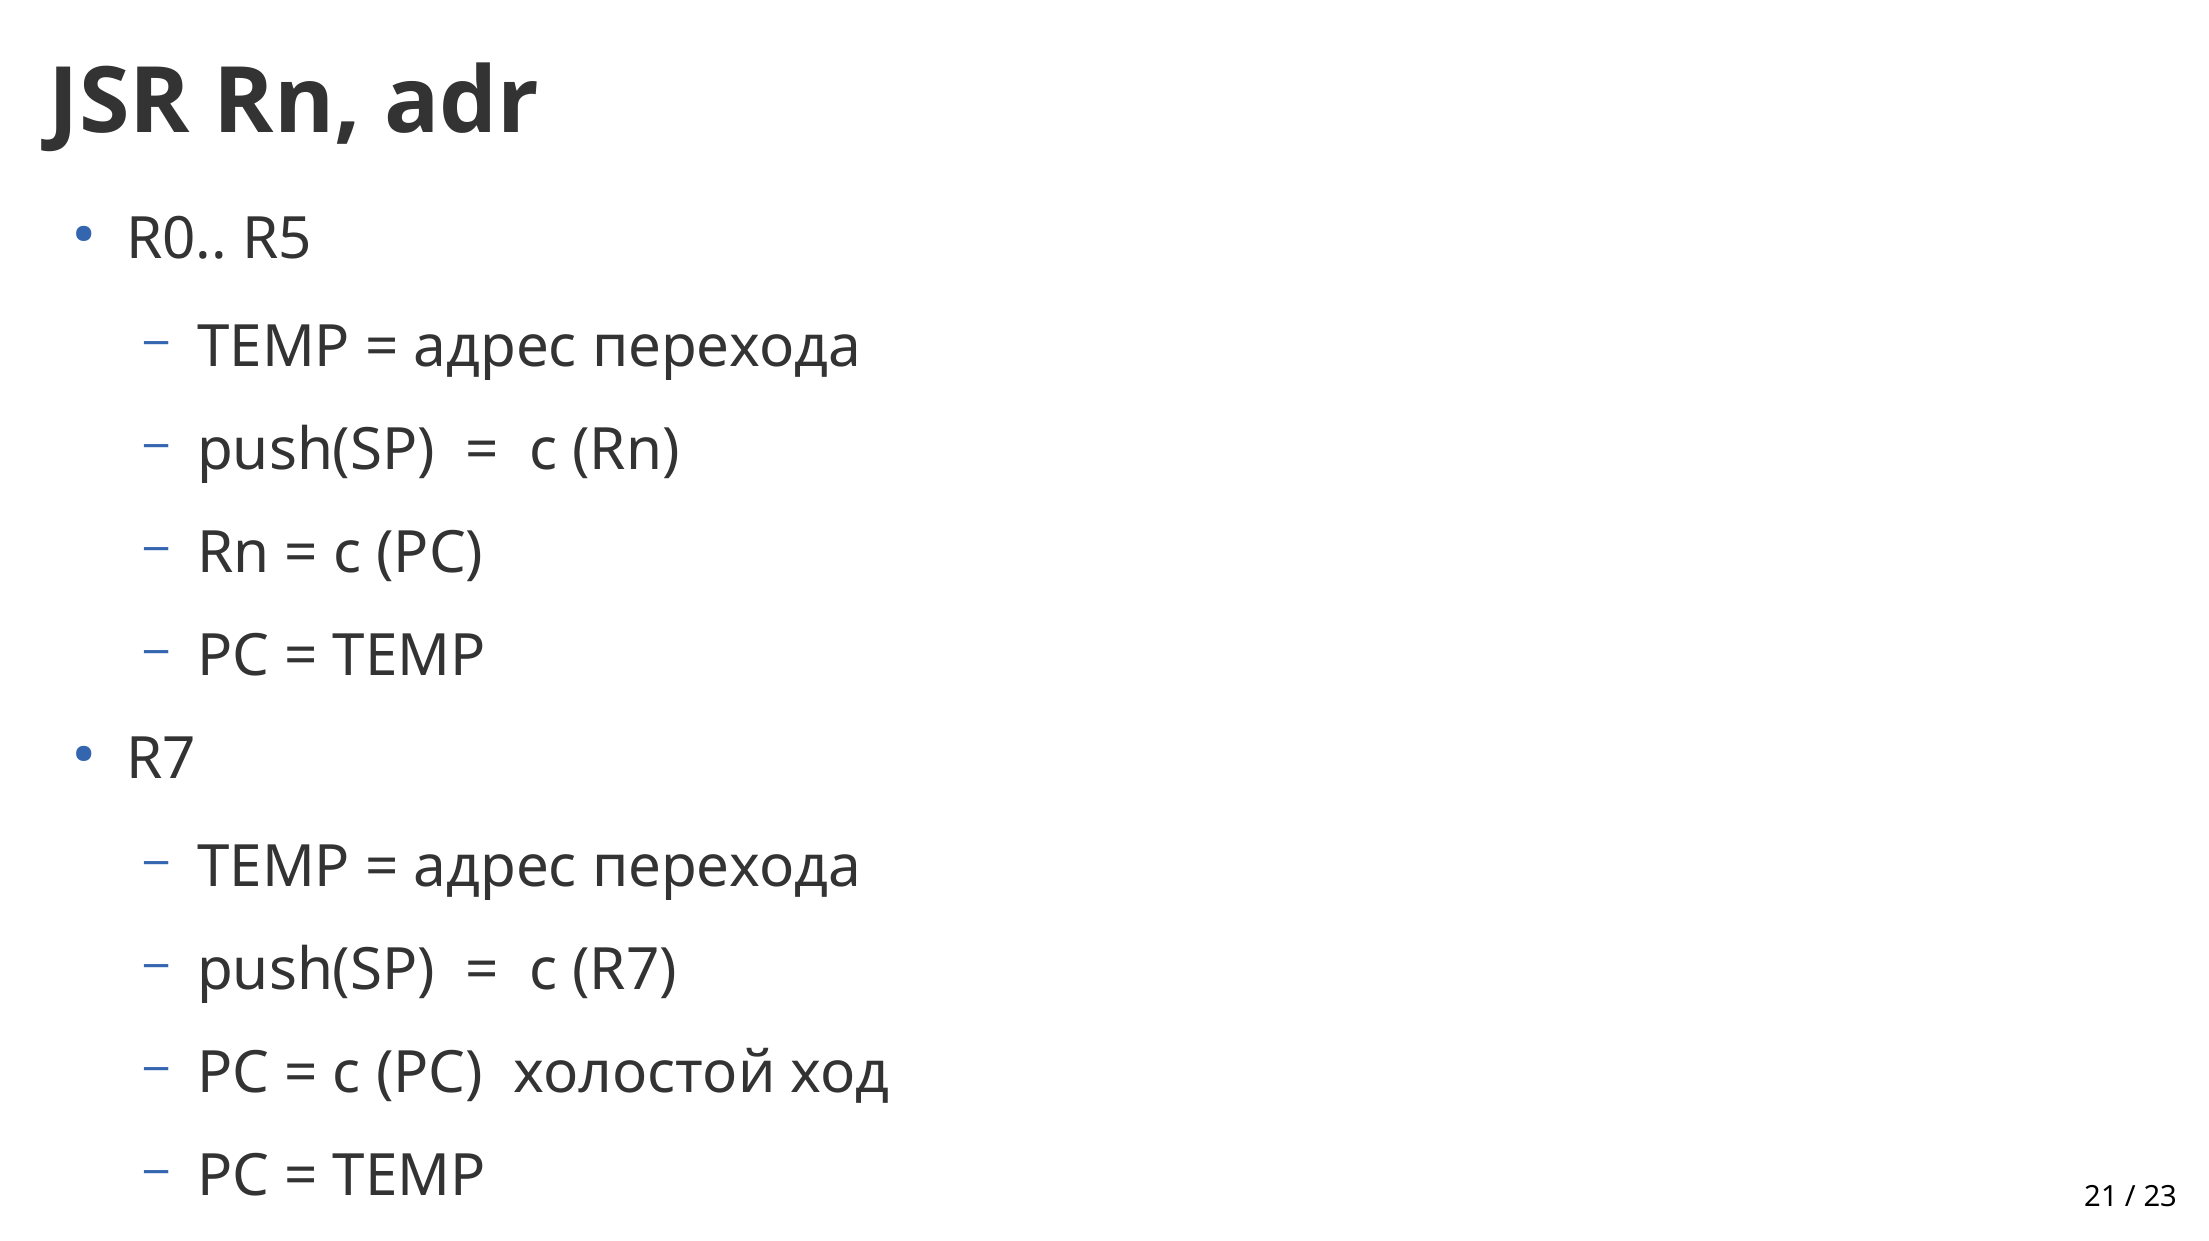

# JSR Rn, adr
R0.. R5
TEMP = адрес перехода
push(SP) = c (Rn)
Rn = c (PC)
PC = TEMP
R7
TEMP = адрес перехода
push(SP) = c (R7)
PC = c (PC) холостой ход
PC = TEMP
21